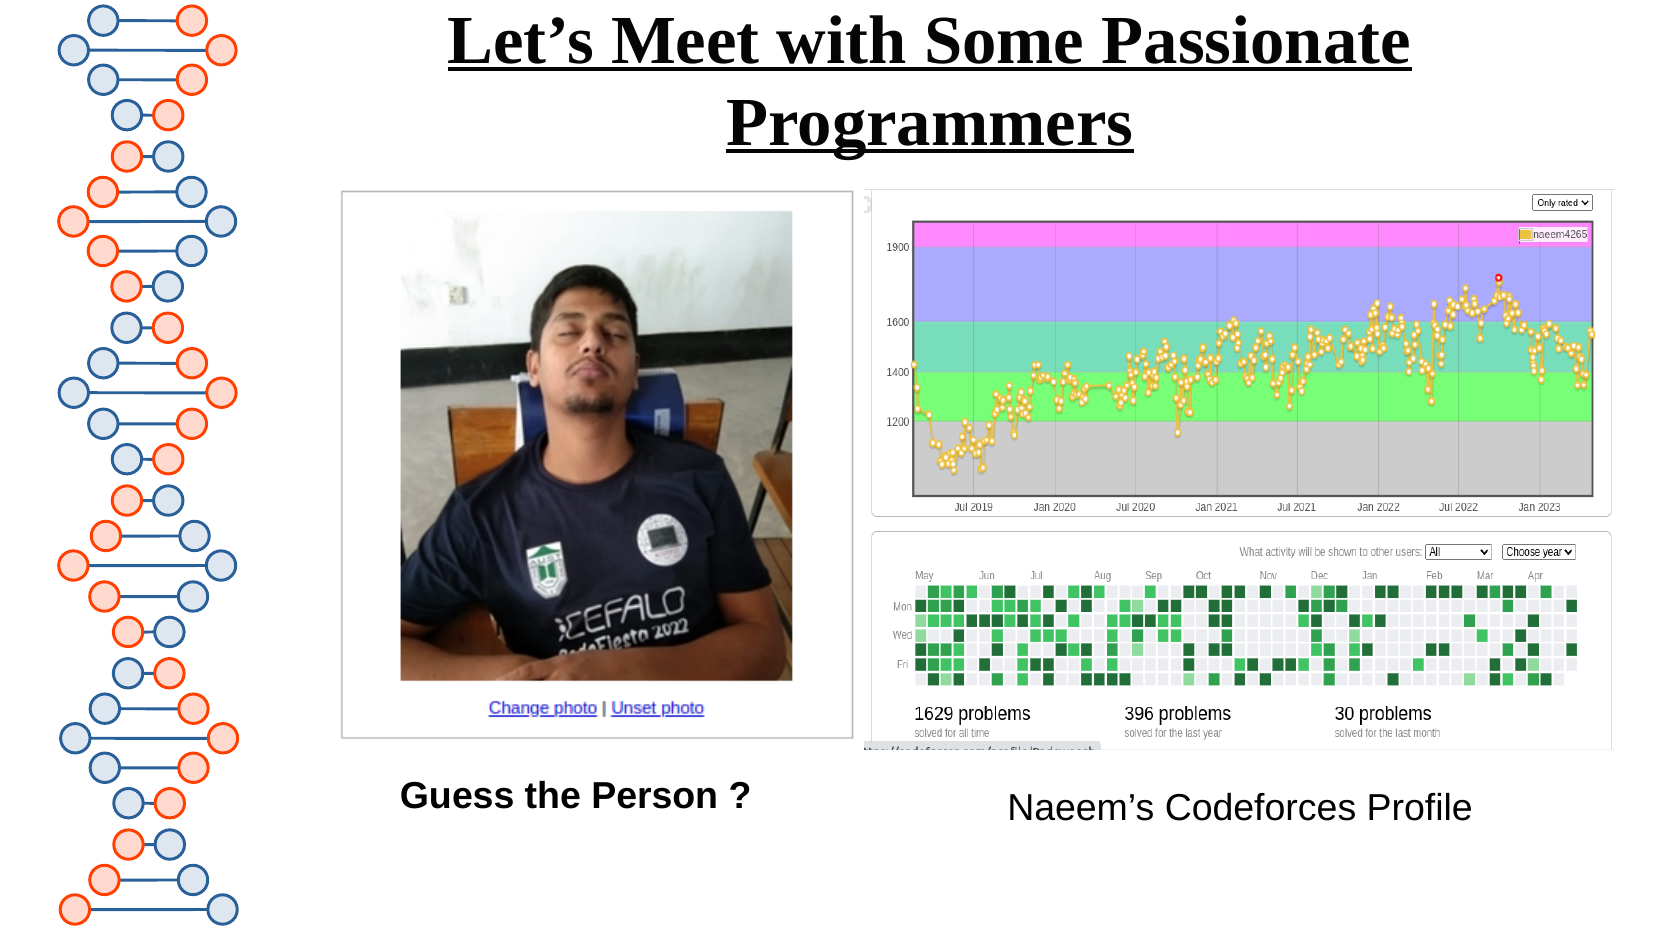

Let’s Meet with Some Passionate Programmers
Guess the Person ?
Naeem’s Codeforces Profile